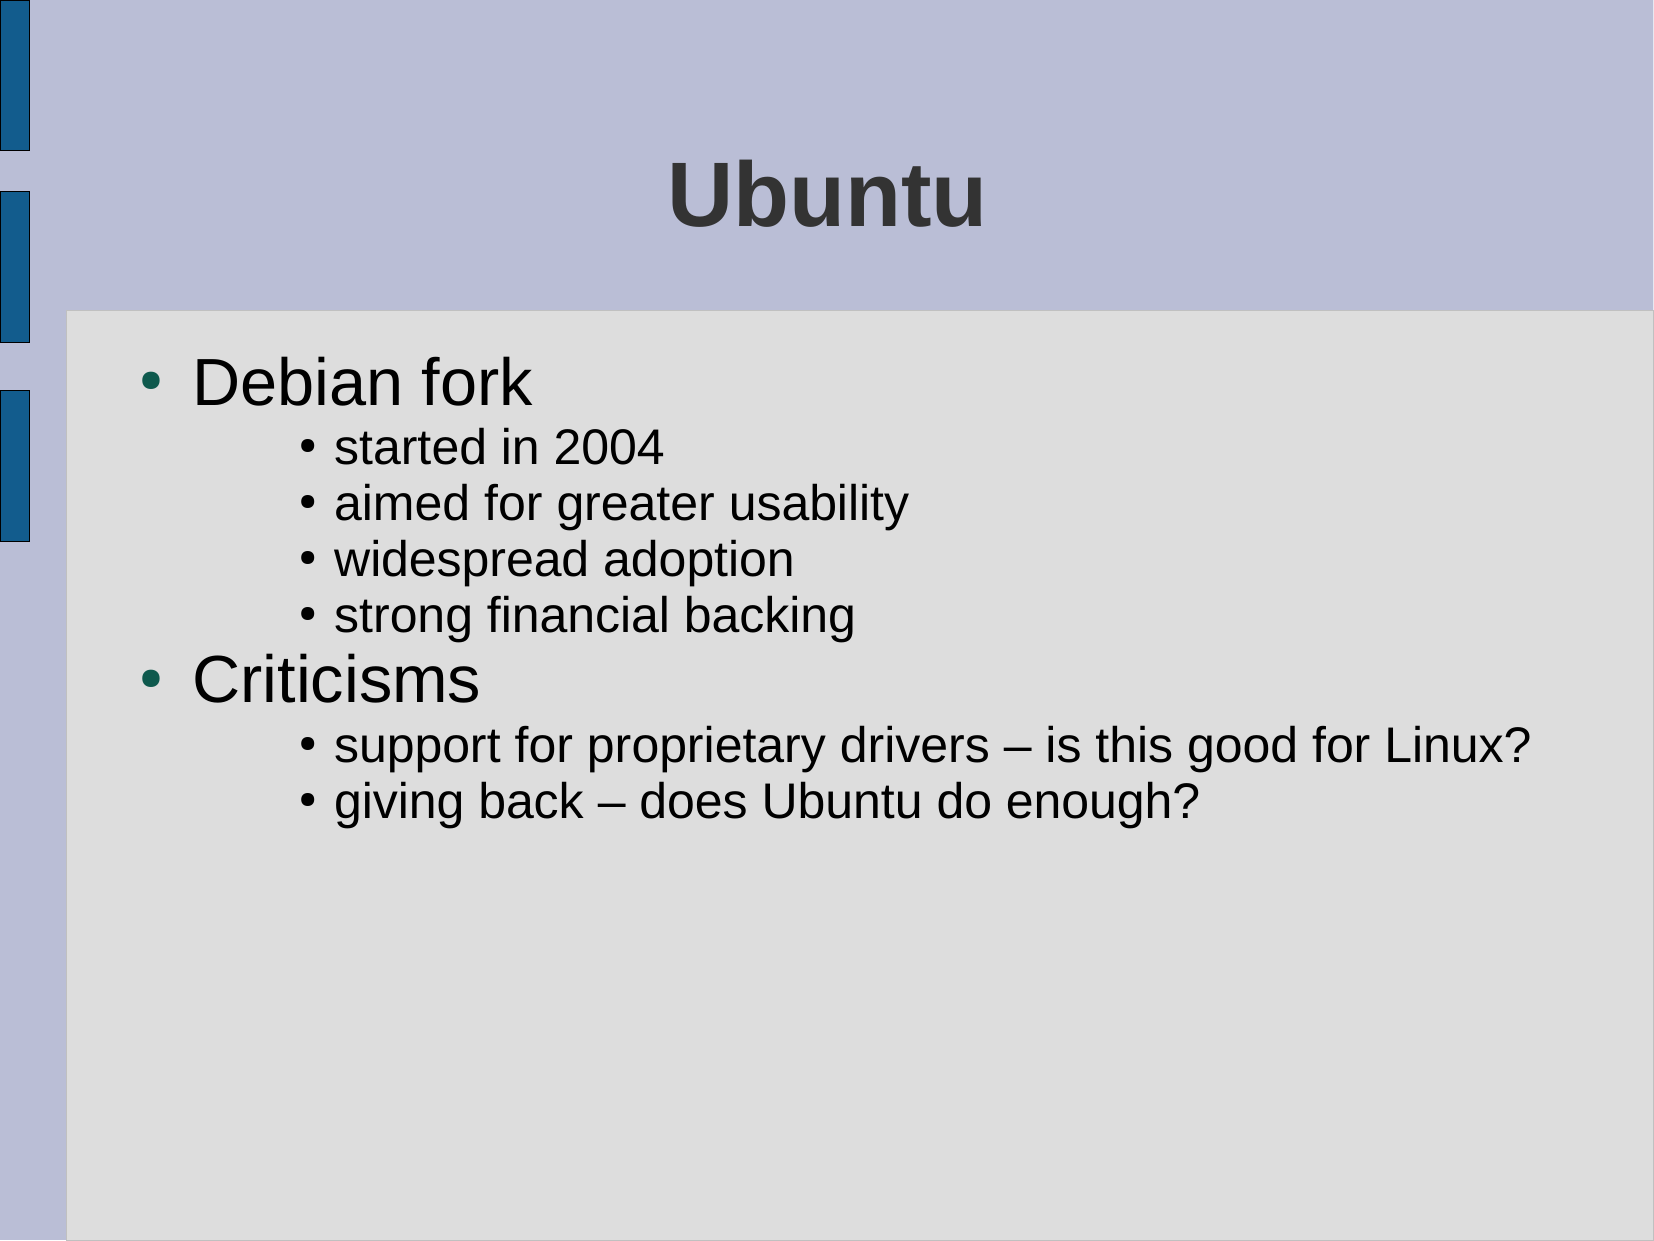

# Ubuntu
Debian fork
started in 2004
aimed for greater usability
widespread adoption
strong financial backing
Criticisms
support for proprietary drivers – is this good for Linux?
giving back – does Ubuntu do enough?